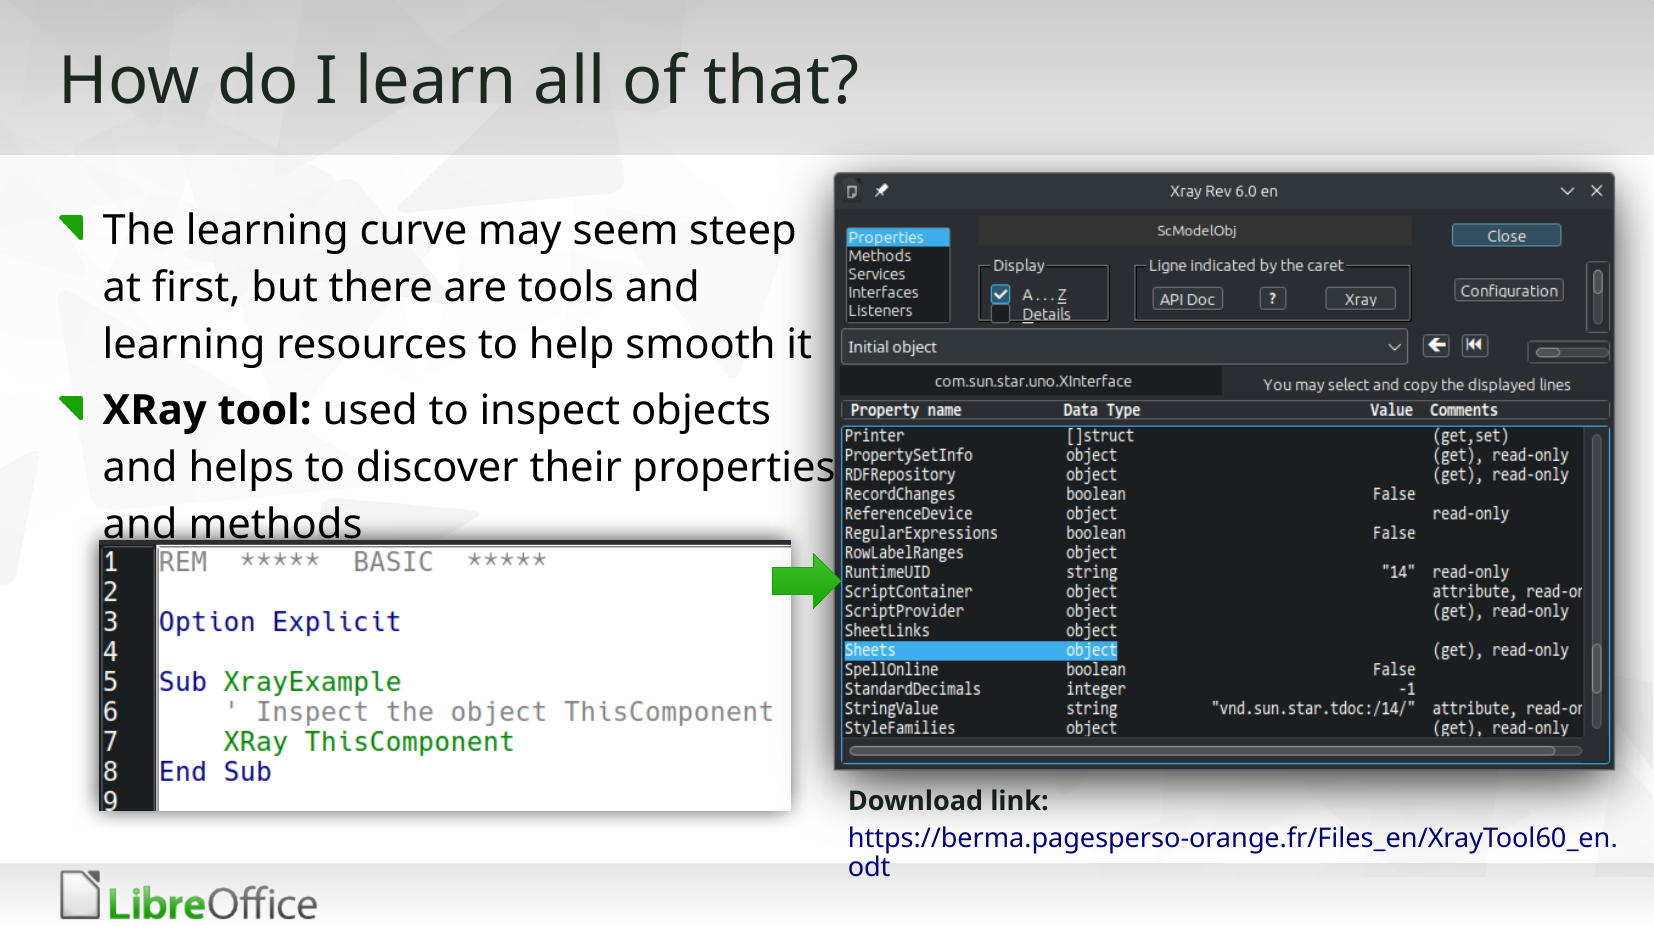

# How do I learn all of that?
The learning curve may seem steep at first, but there are tools and learning resources to help smooth it
XRay tool: used to inspect objects and helps to discover their properties and methods
Download link:
https://berma.pagesperso-orange.fr/Files_en/XrayTool60_en.odt